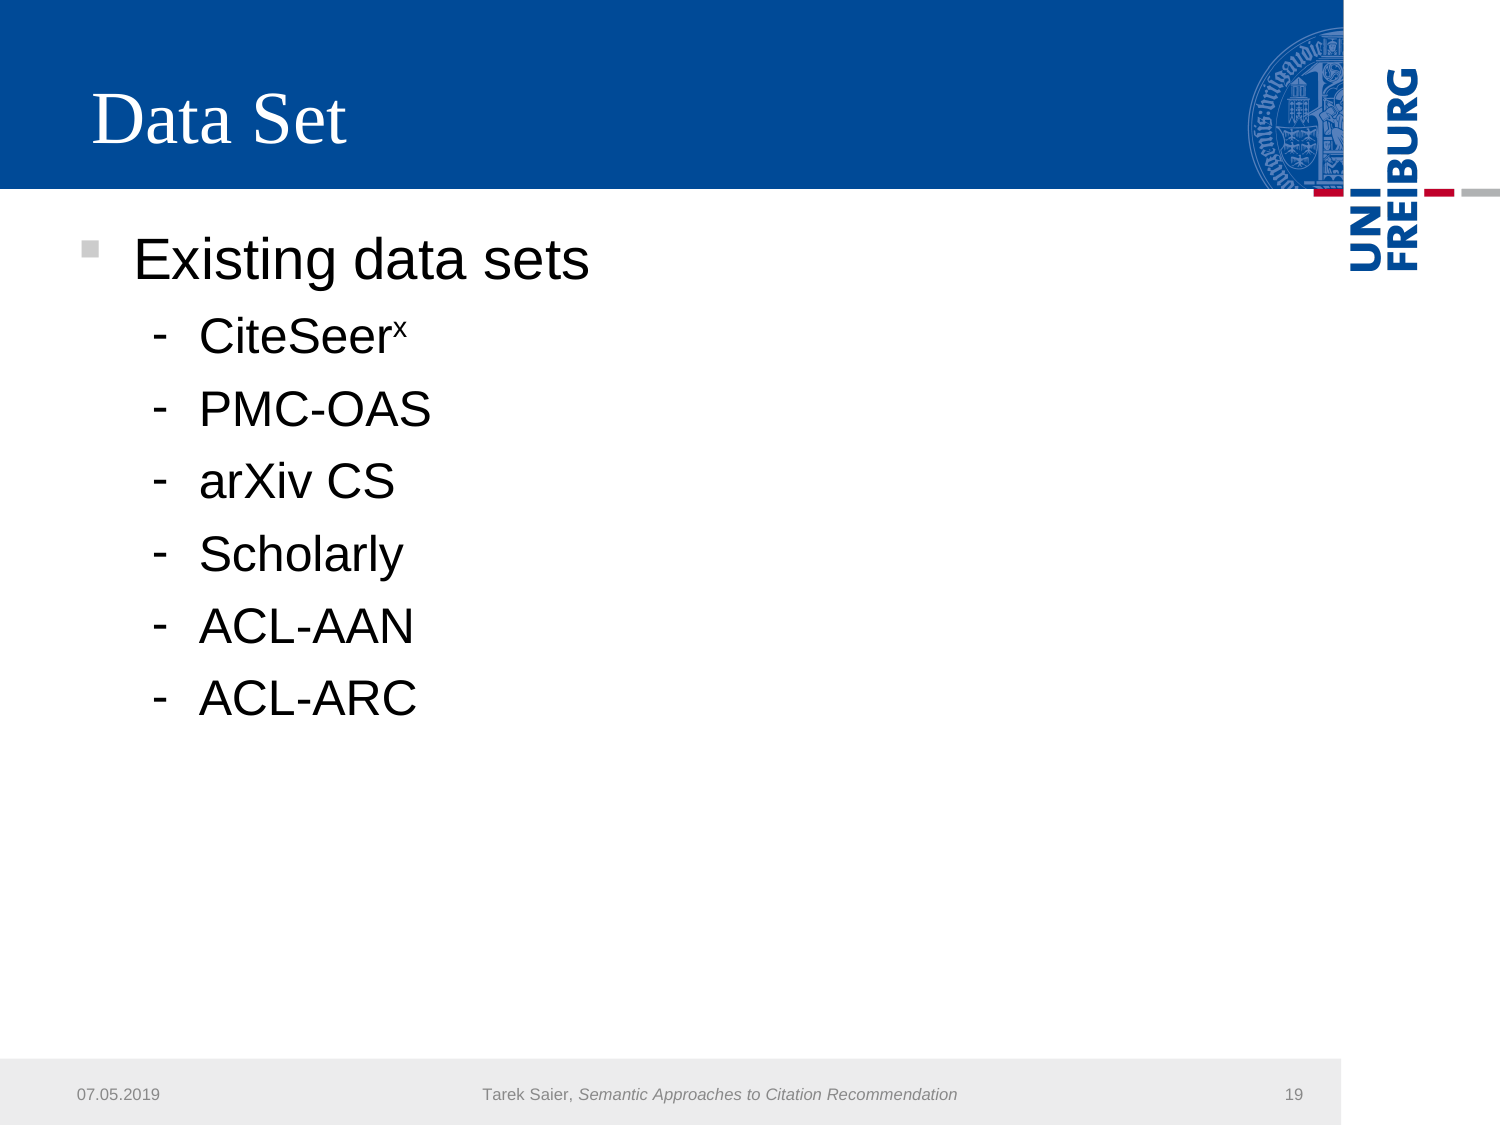

# Data Set
Existing data sets
CiteSeerx
PMC-OAS
arXiv CS
Scholarly
ACL-AAN
ACL-ARC
Präsentationstitel
19